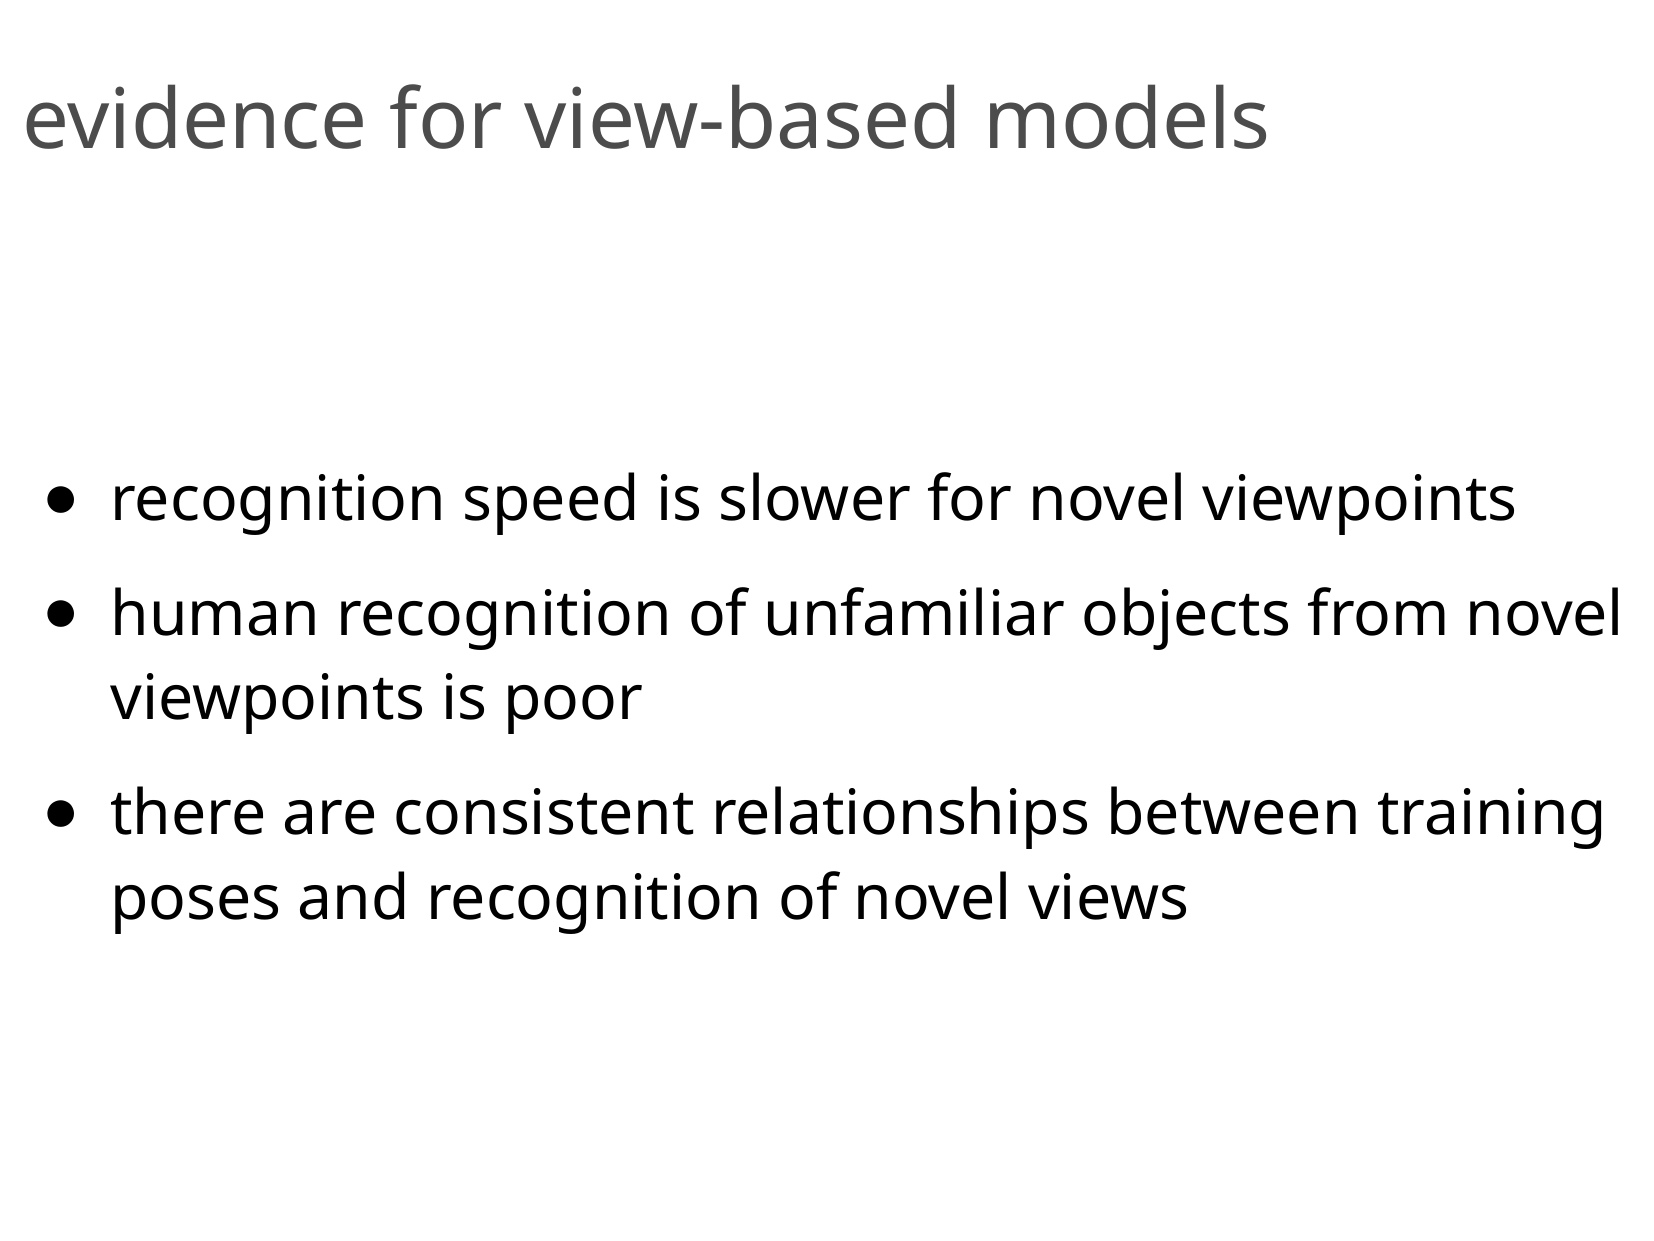

# evidence for view-based models
recognition speed is slower for novel viewpoints
human recognition of unfamiliar objects from novel viewpoints is poor
there are consistent relationships between training poses and recognition of novel views